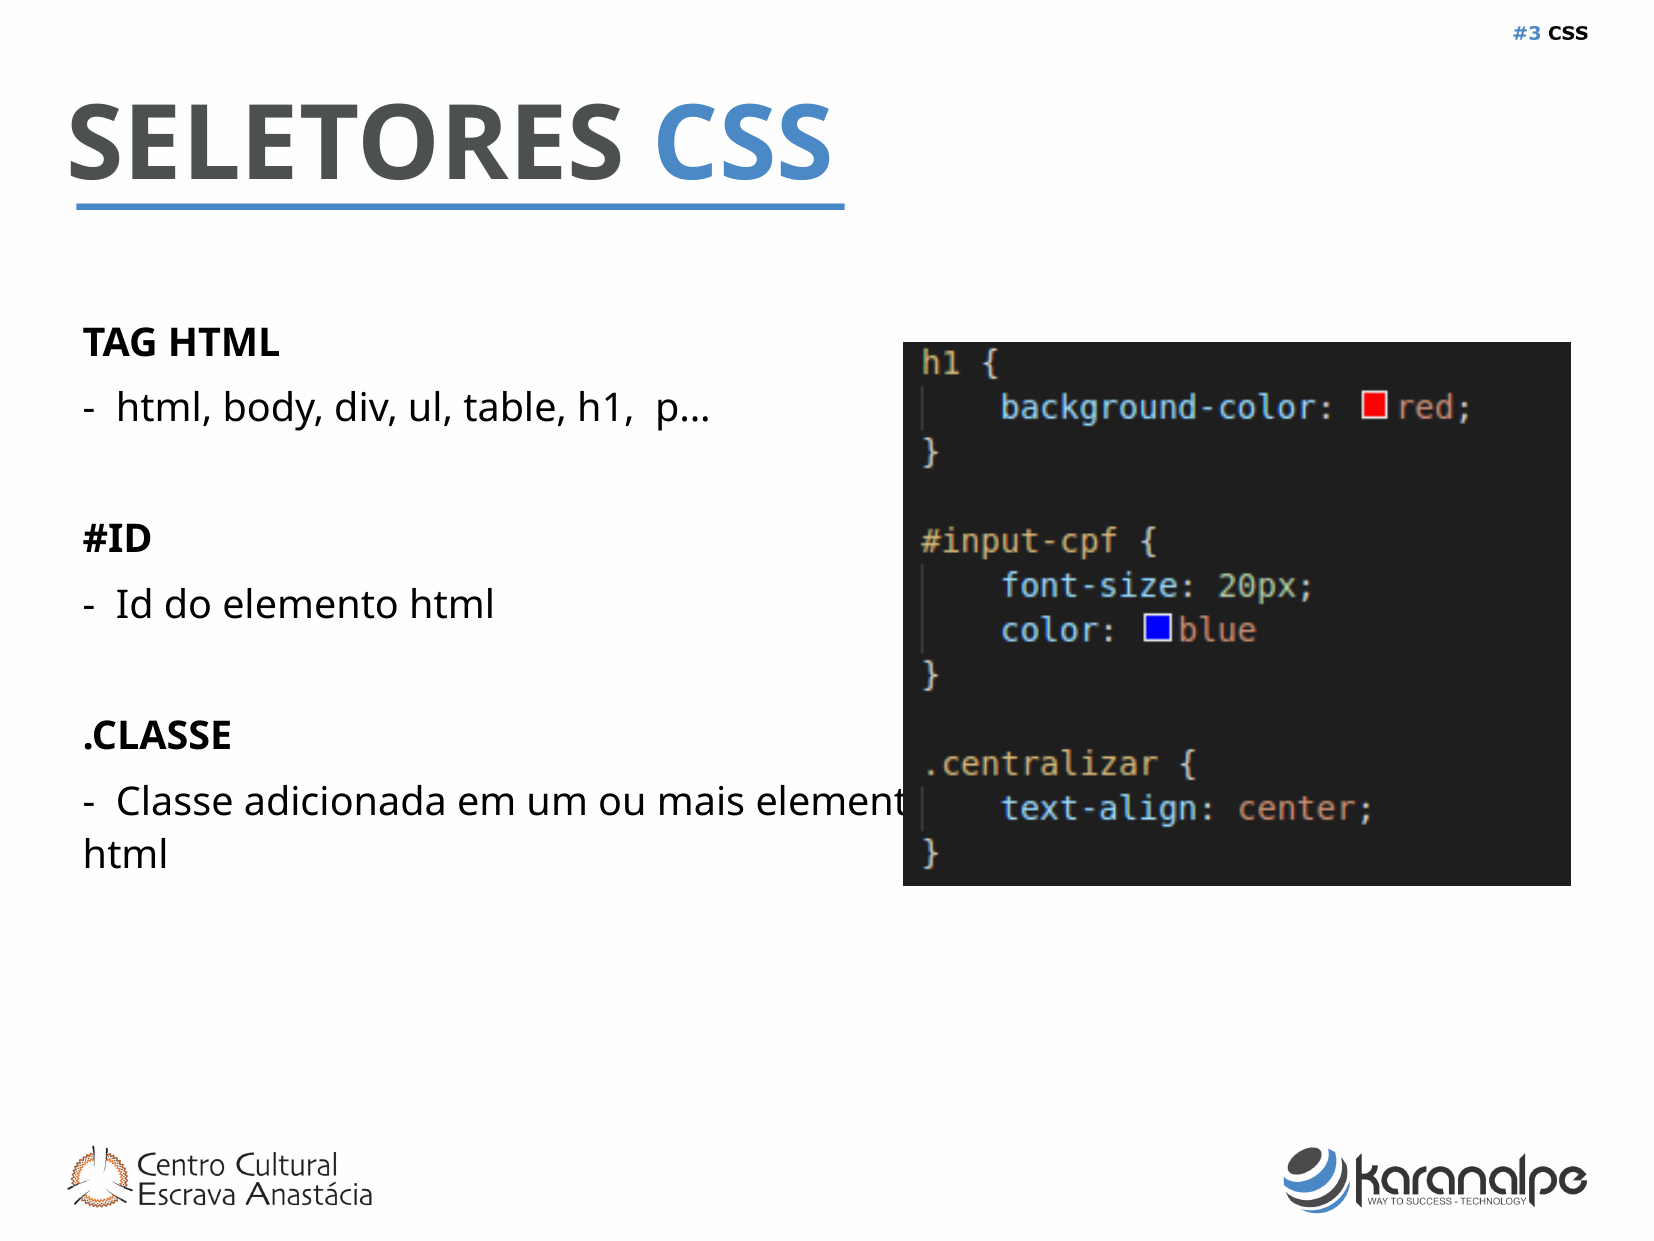

SELETORES CSS
# TAG HTML
- html, body, div, ul, table, h1, p...
#ID
- Id do elemento html
.CLASSE
- Classe adicionada em um ou mais elementos html